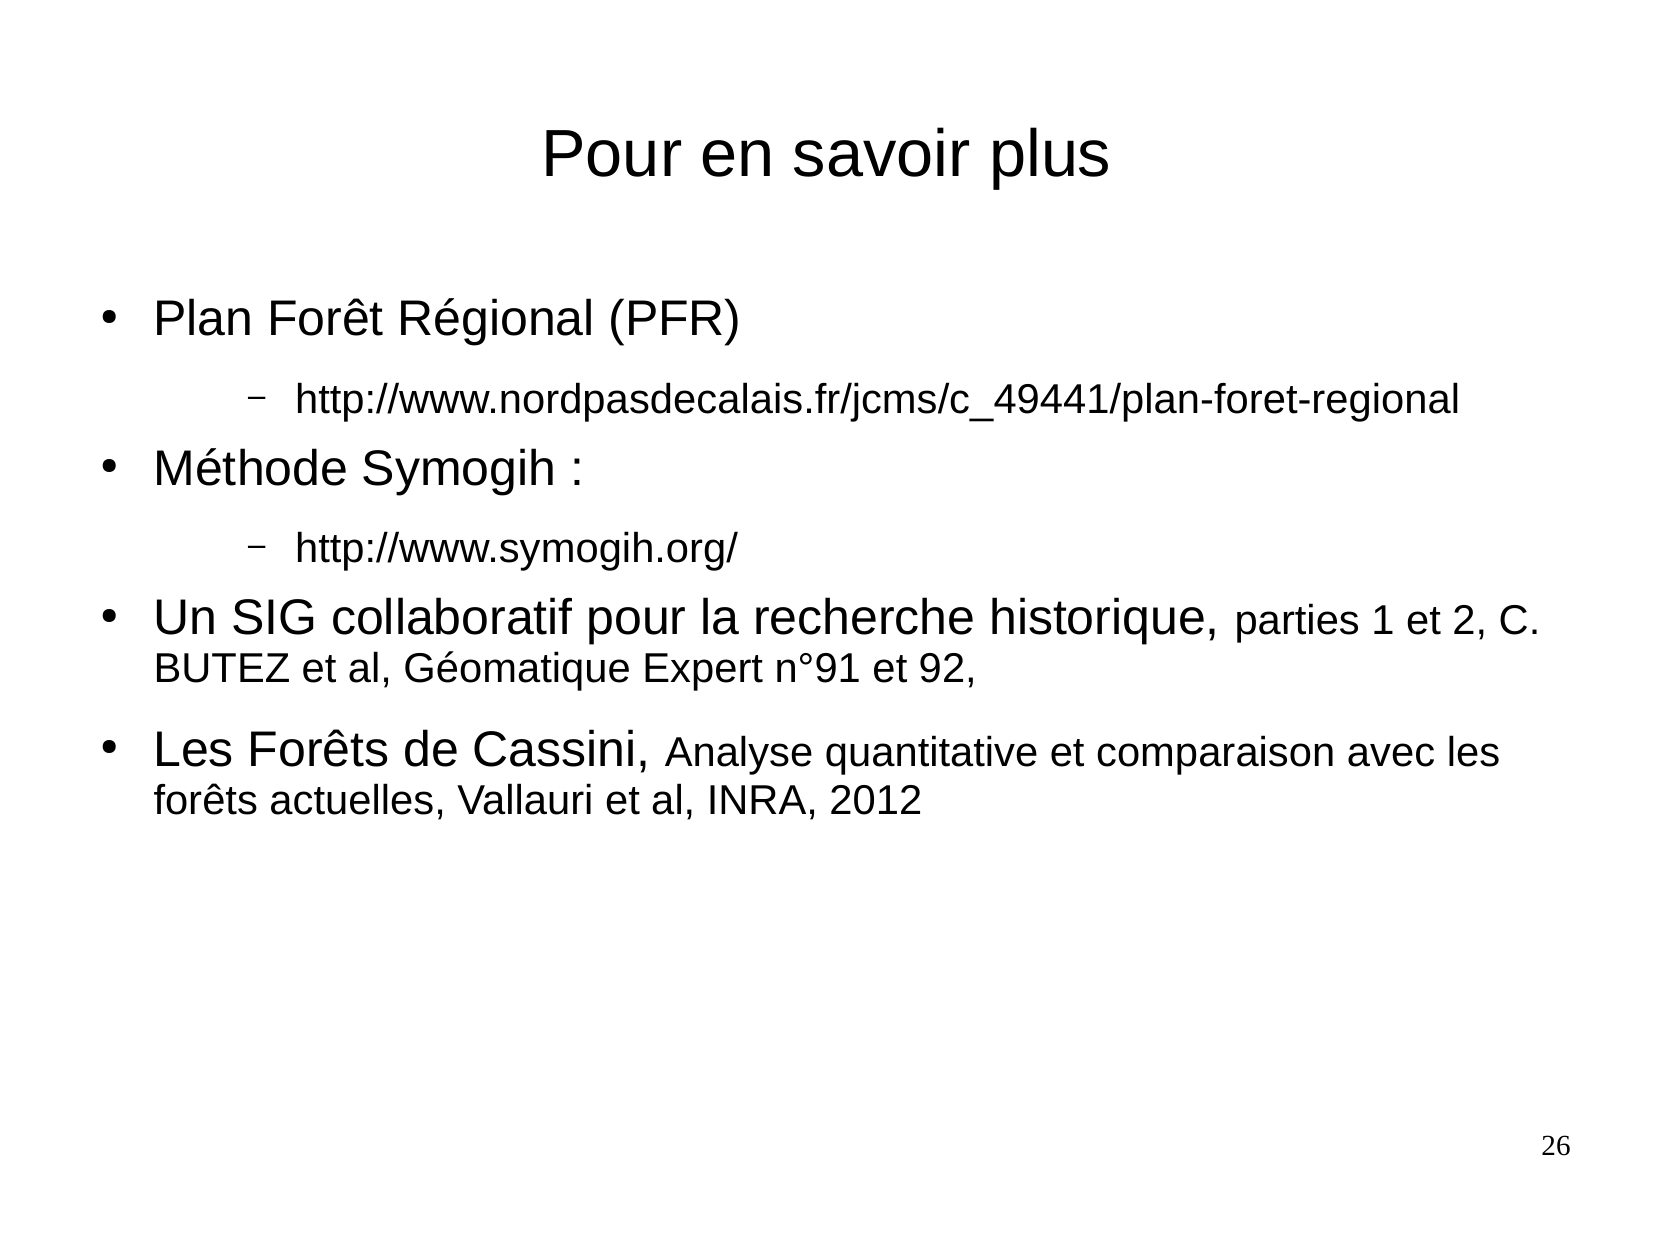

# Pour en savoir plus
Plan Forêt Régional (PFR)
http://www.nordpasdecalais.fr/jcms/c_49441/plan-foret-regional
Méthode Symogih :
http://www.symogih.org/
Un SIG collaboratif pour la recherche historique, parties 1 et 2, C. BUTEZ et al, Géomatique Expert n°91 et 92,
Les Forêts de Cassini, Analyse quantitative et comparaison avec les forêts actuelles, Vallauri et al, INRA, 2012
26